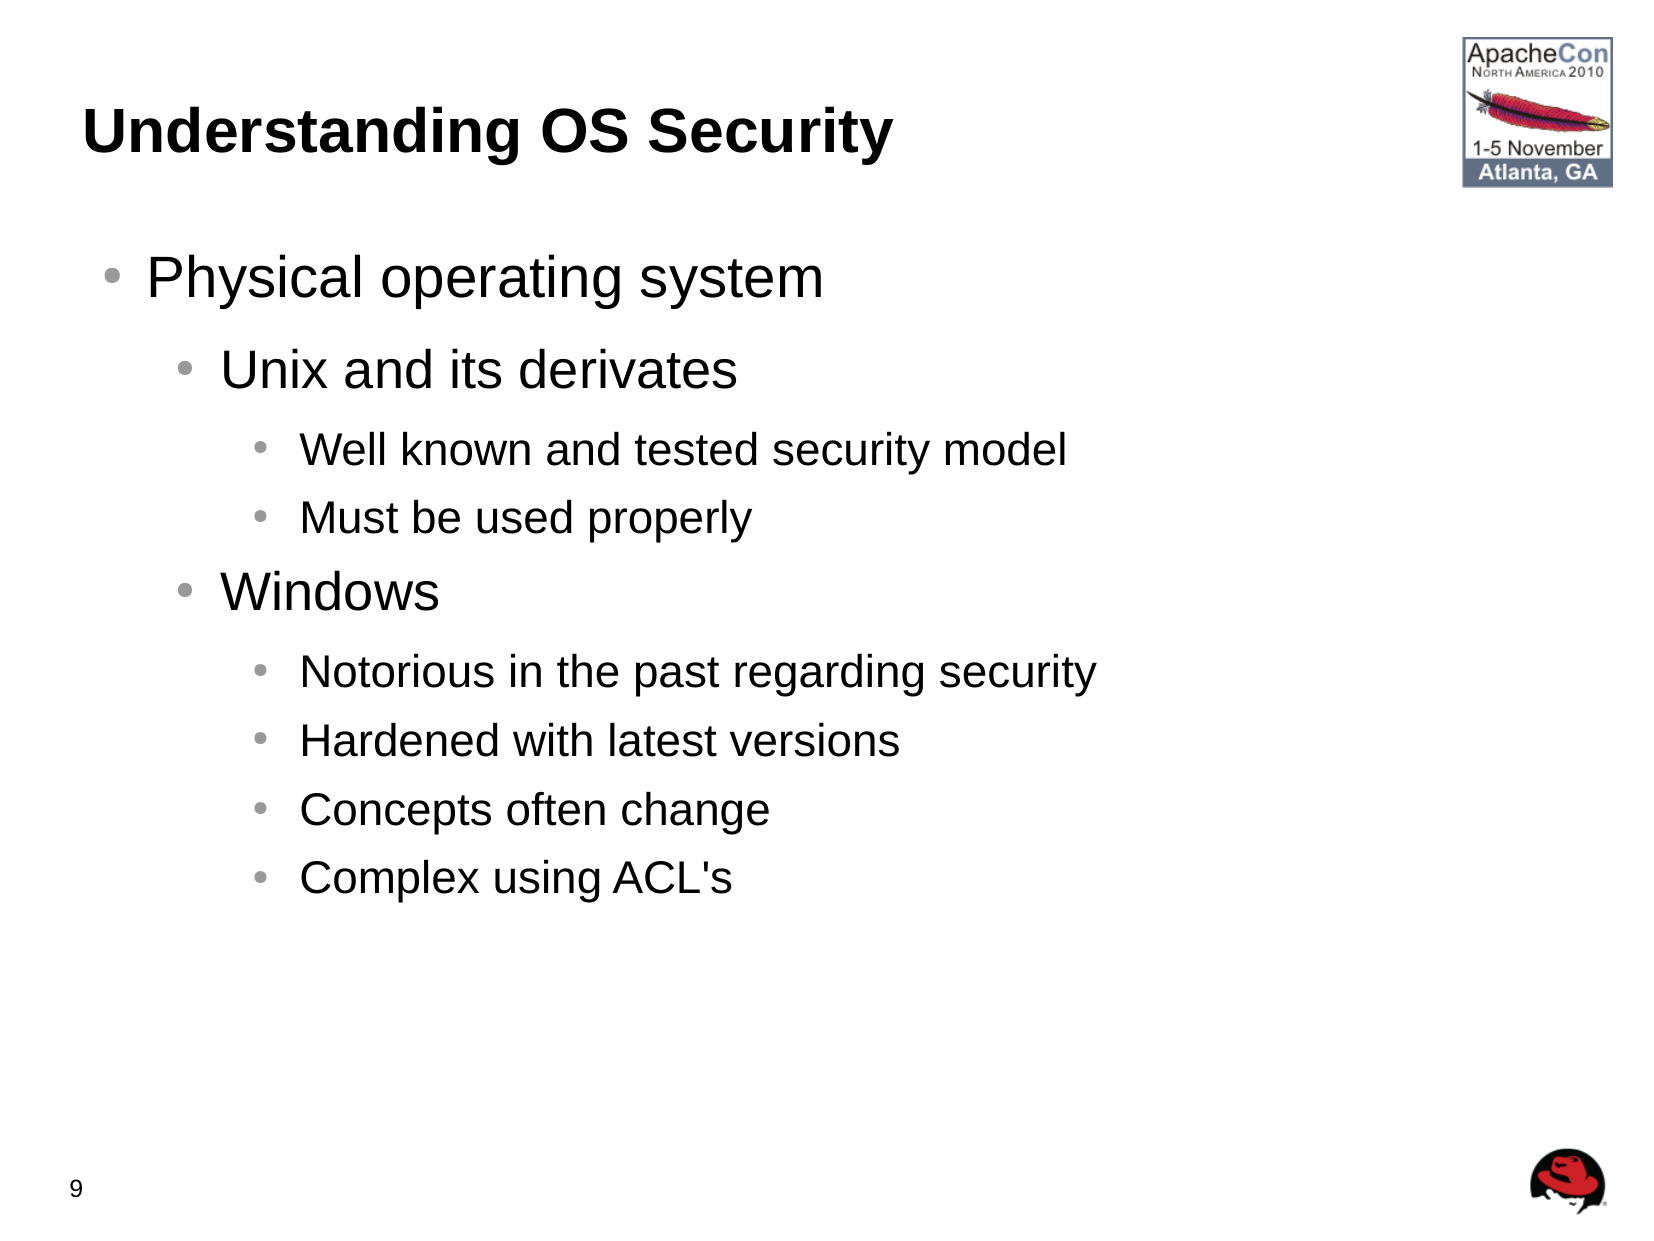

# Understanding OS Security
Physical operating system
Unix and its derivates
Well known and tested security model
Must be used properly
Windows
Notorious in the past regarding security
Hardened with latest versions
Concepts often change
Complex using ACL's